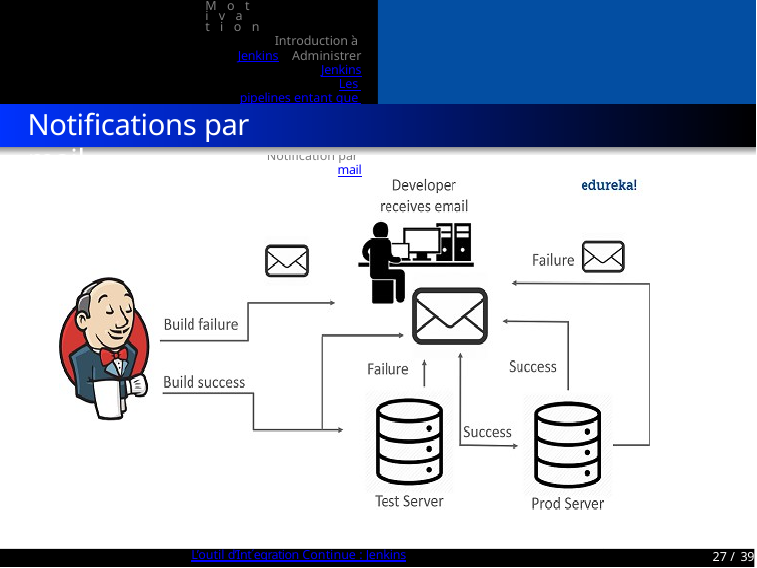

Motivation Introduction `a Jenkins Administrer Jenkins
Les pipelines entant que Code
Jenkins Webhook Notification par mail
Notifications par mail
L’outil d’Int´egration Continue : Jenkins
27 / 39